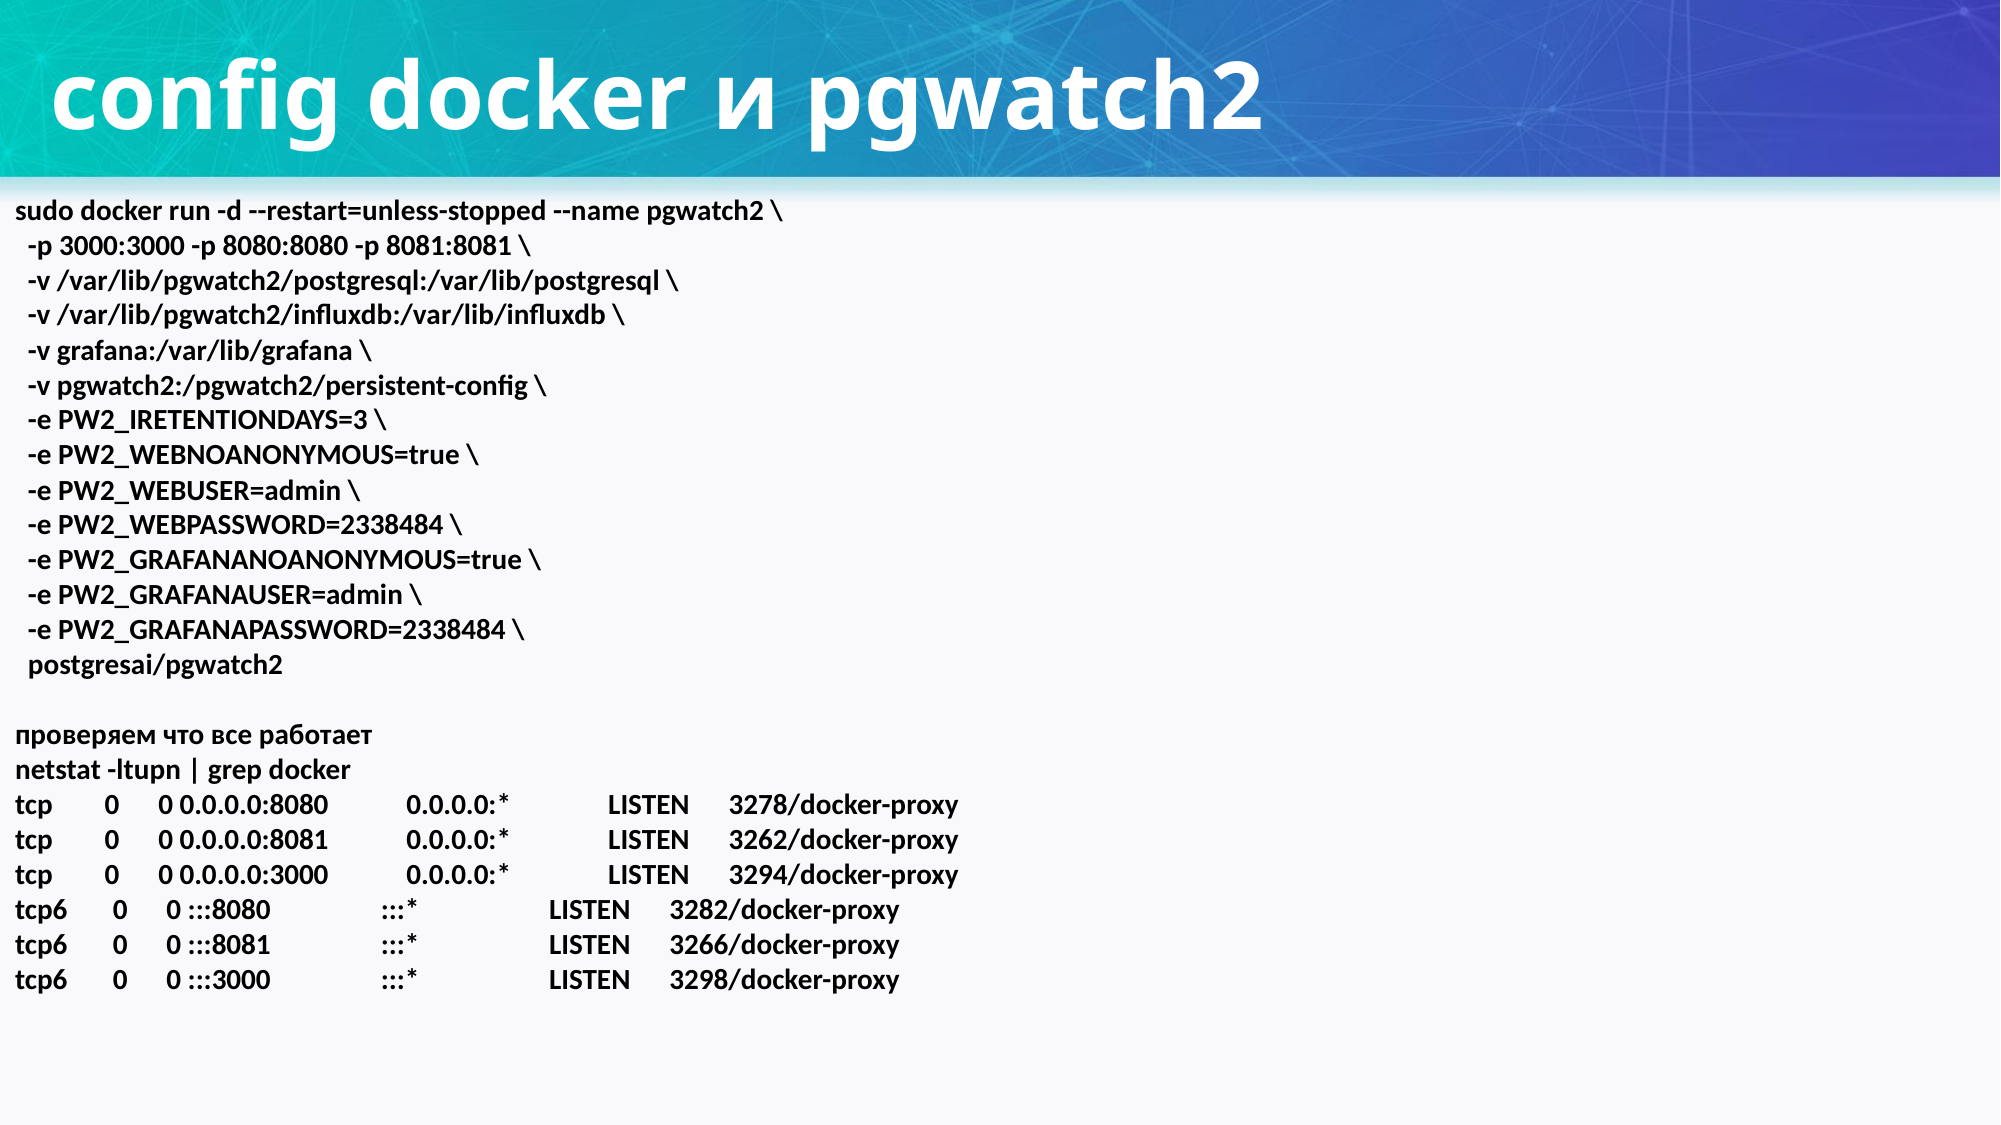

config docker и pgwatch2
sudo docker run -d --restart=unless-stopped --name pgwatch2 \
 -p 3000:3000 -p 8080:8080 -p 8081:8081 \
 -v /var/lib/pgwatch2/postgresql:/var/lib/postgresql \
 -v /var/lib/pgwatch2/influxdb:/var/lib/influxdb \
 -v grafana:/var/lib/grafana \
 -v pgwatch2:/pgwatch2/persistent-config \
 -e PW2_IRETENTIONDAYS=3 \
 -e PW2_WEBNOANONYMOUS=true \
 -e PW2_WEBUSER=admin \
 -e PW2_WEBPASSWORD=2338484 \
 -e PW2_GRAFANANOANONYMOUS=true \
 -e PW2_GRAFANAUSER=admin \
 -e PW2_GRAFANAPASSWORD=2338484 \
 postgresai/pgwatch2
проверяем что все работает
netstat -ltupn | grep docker
tcp 0 0 0.0.0.0:8080 0.0.0.0:* LISTEN 3278/docker-proxy
tcp 0 0 0.0.0.0:8081 0.0.0.0:* LISTEN 3262/docker-proxy
tcp 0 0 0.0.0.0:3000 0.0.0.0:* LISTEN 3294/docker-proxy
tcp6 0 0 :::8080 :::* LISTEN 3282/docker-proxy
tcp6 0 0 :::8081 :::* LISTEN 3266/docker-proxy
tcp6 0 0 :::3000 :::* LISTEN 3298/docker-proxy